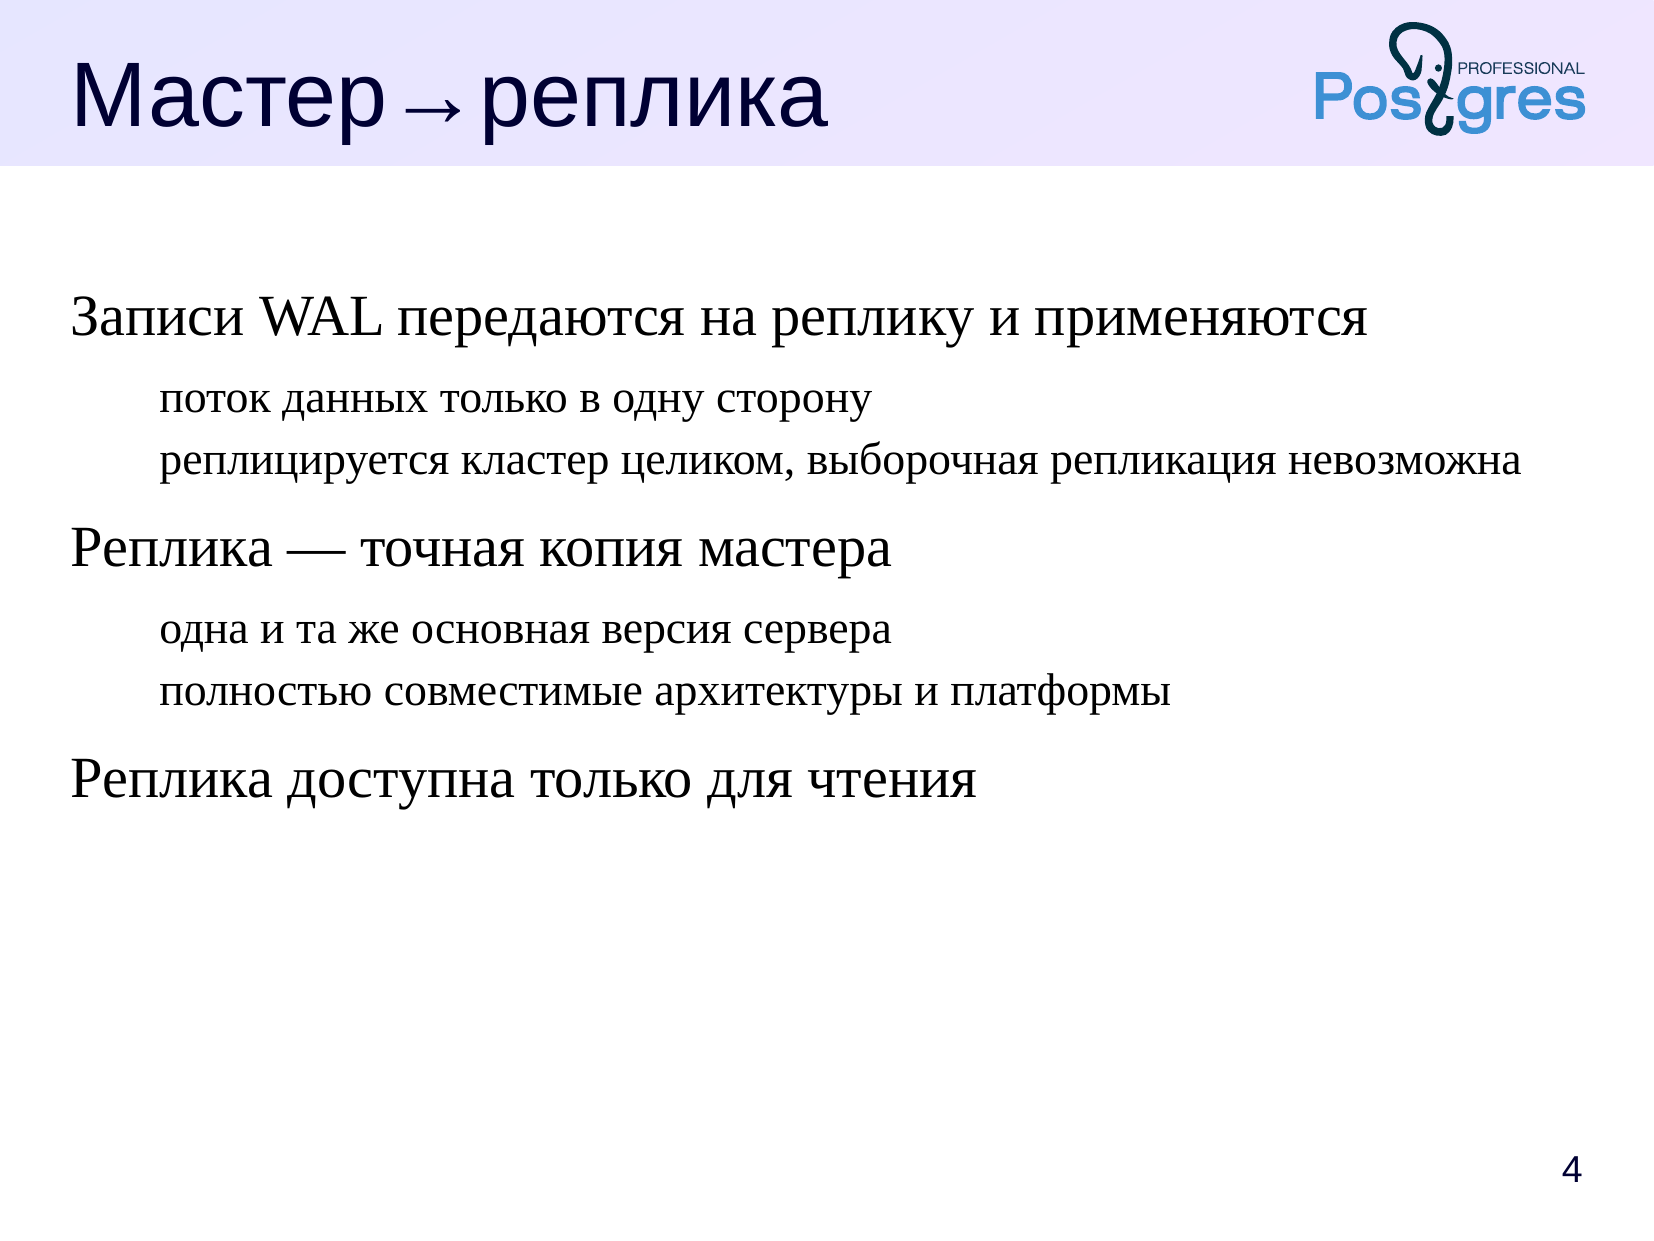

# Мастер→реплика
Записи WAL передаются на реплику и применяются
поток данных только в одну сторону
реплицируется кластер целиком, выборочная репликация невозможна
Реплика — точная копия мастера
одна и та же основная версия сервера
полностью совместимые архитектуры и платформы
Реплика доступна только для чтения